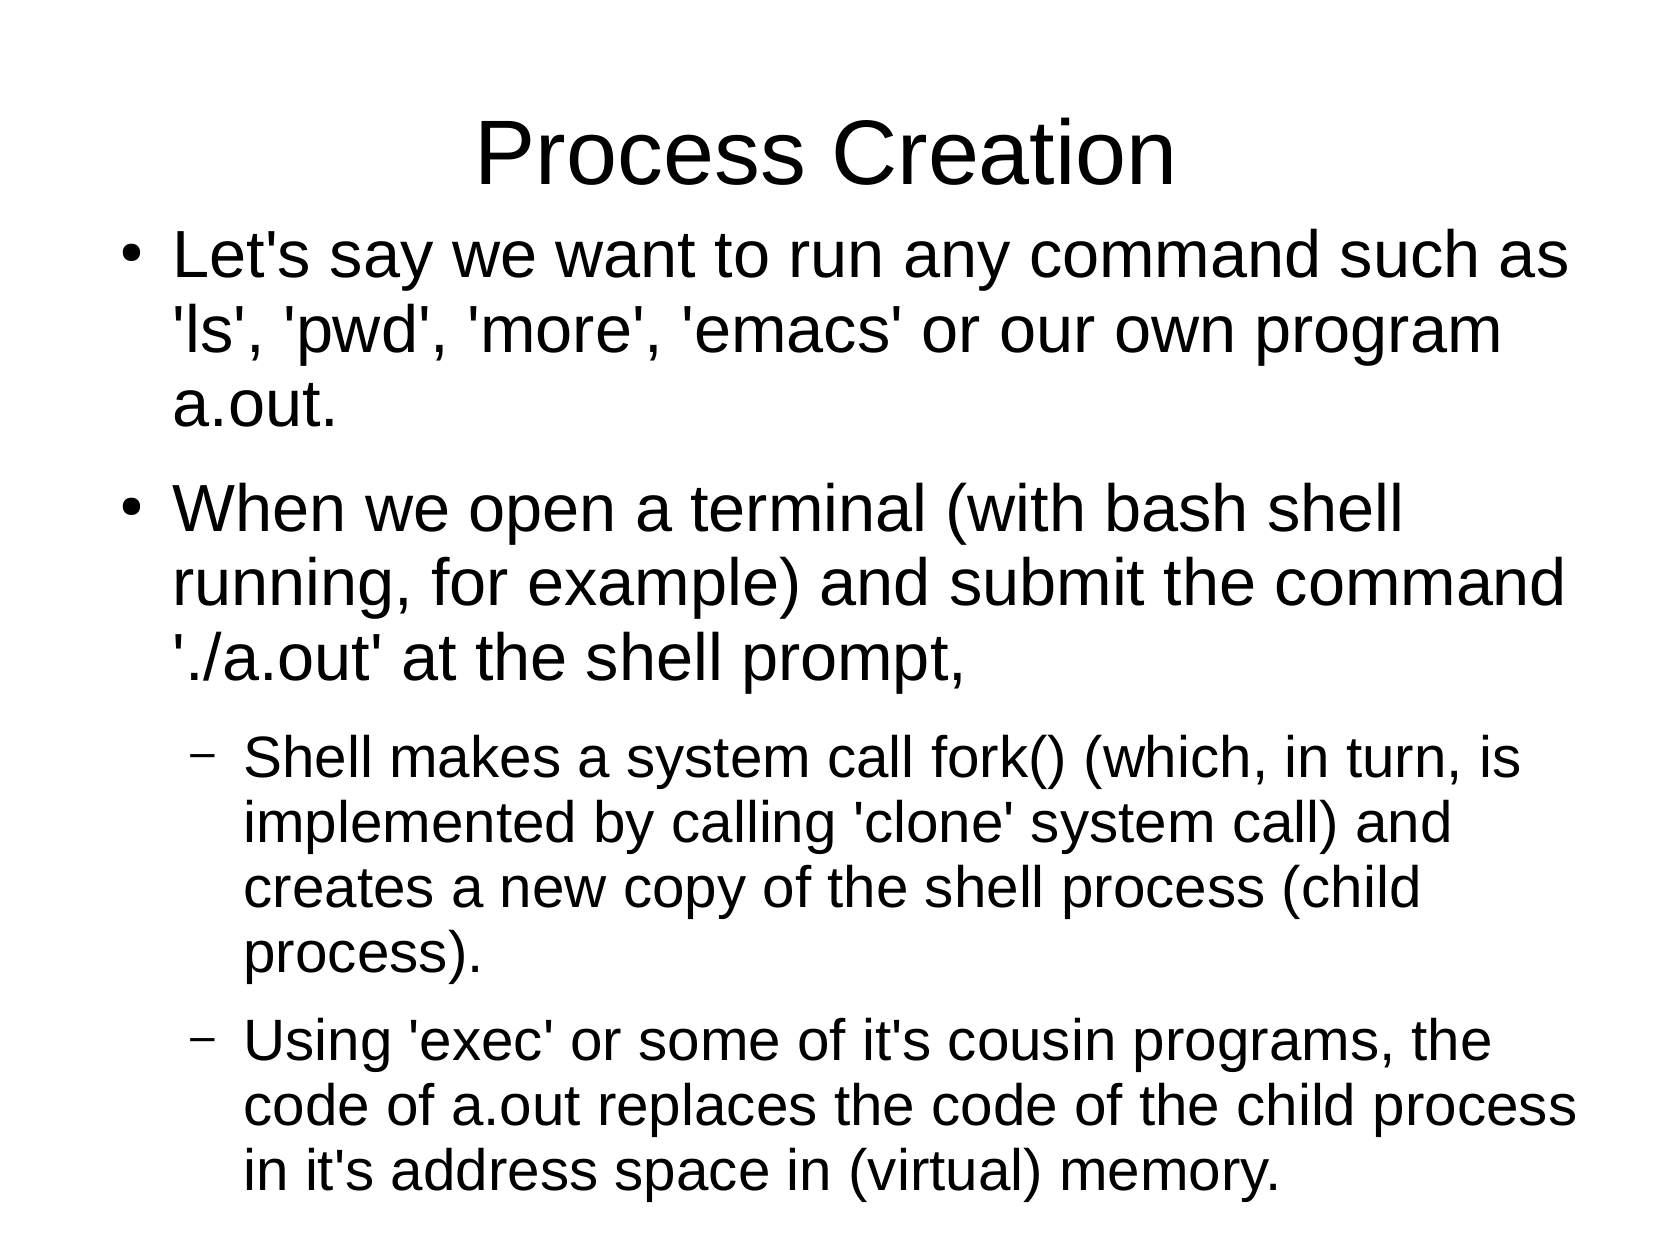

# Process Creation
Let's say we want to run any command such as 'ls', 'pwd', 'more', 'emacs' or our own program a.out.
When we open a terminal (with bash shell running, for example) and submit the command './a.out' at the shell prompt,
Shell makes a system call fork() (which, in turn, is implemented by calling 'clone' system call) and creates a new copy of the shell process (child process).
Using 'exec' or some of it's cousin programs, the code of a.out replaces the code of the child process in it's address space in (virtual) memory.